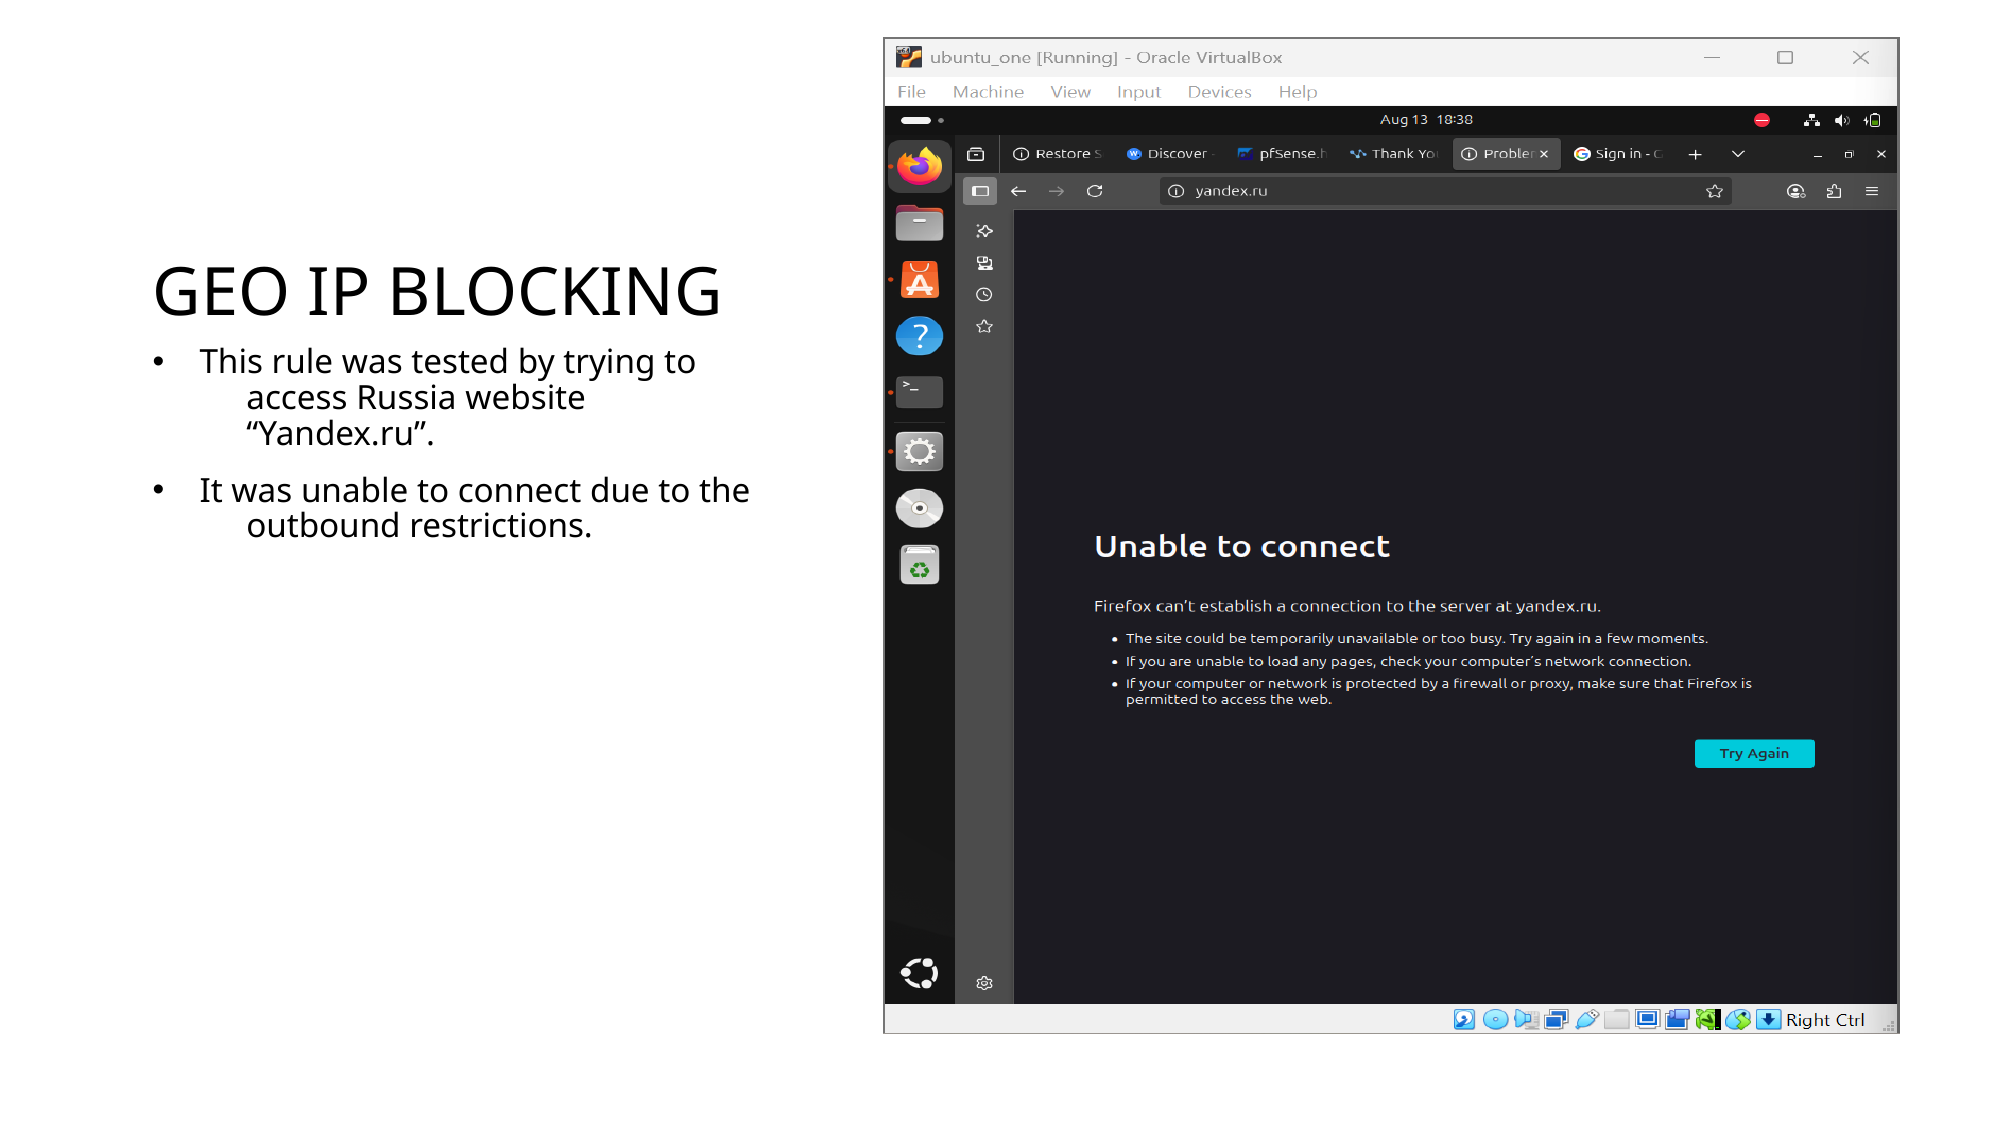

# GEO IP BLOCKING
This rule was tested by trying to access Russia website “Yandex.ru”.
It was unable to connect due to the outbound restrictions.